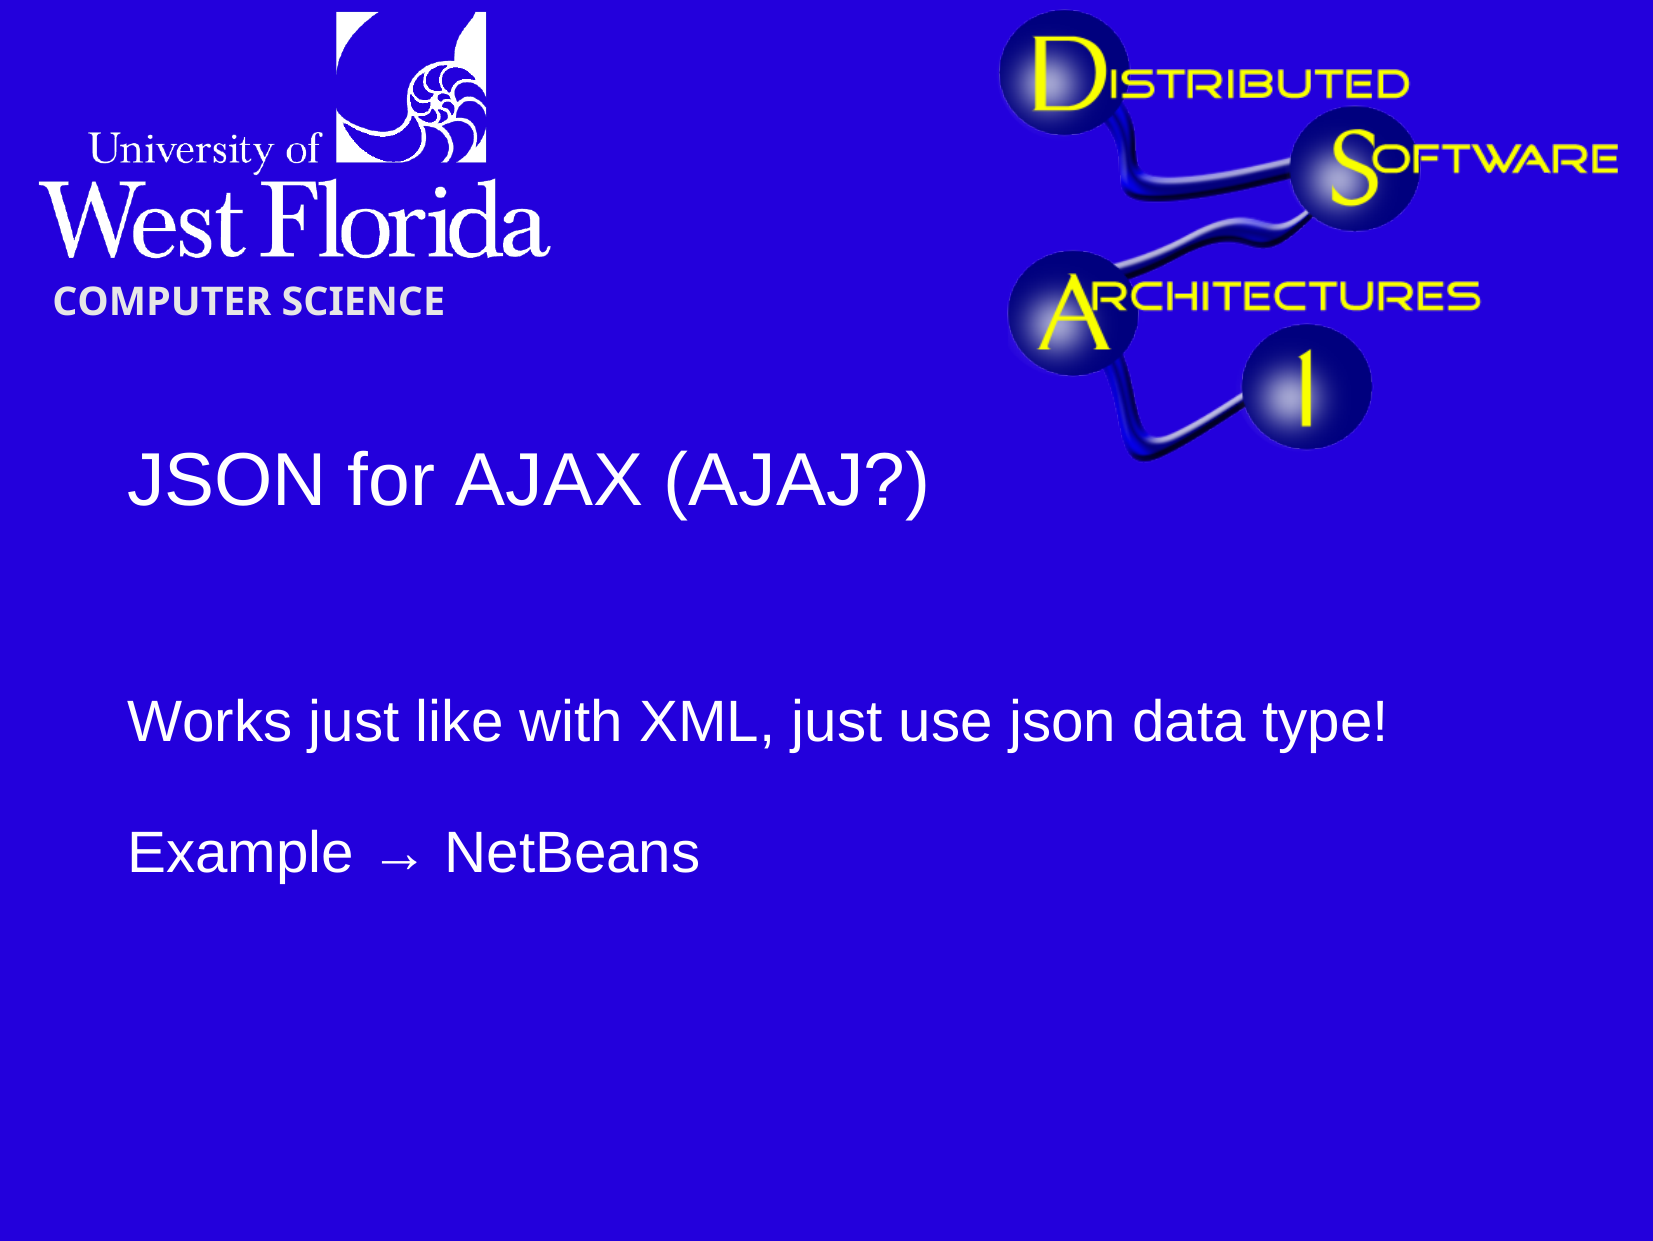

COMPUTER SCIENCE
JSON for AJAX (AJAJ?)
Works just like with XML, just use json data type!
Example → NetBeans